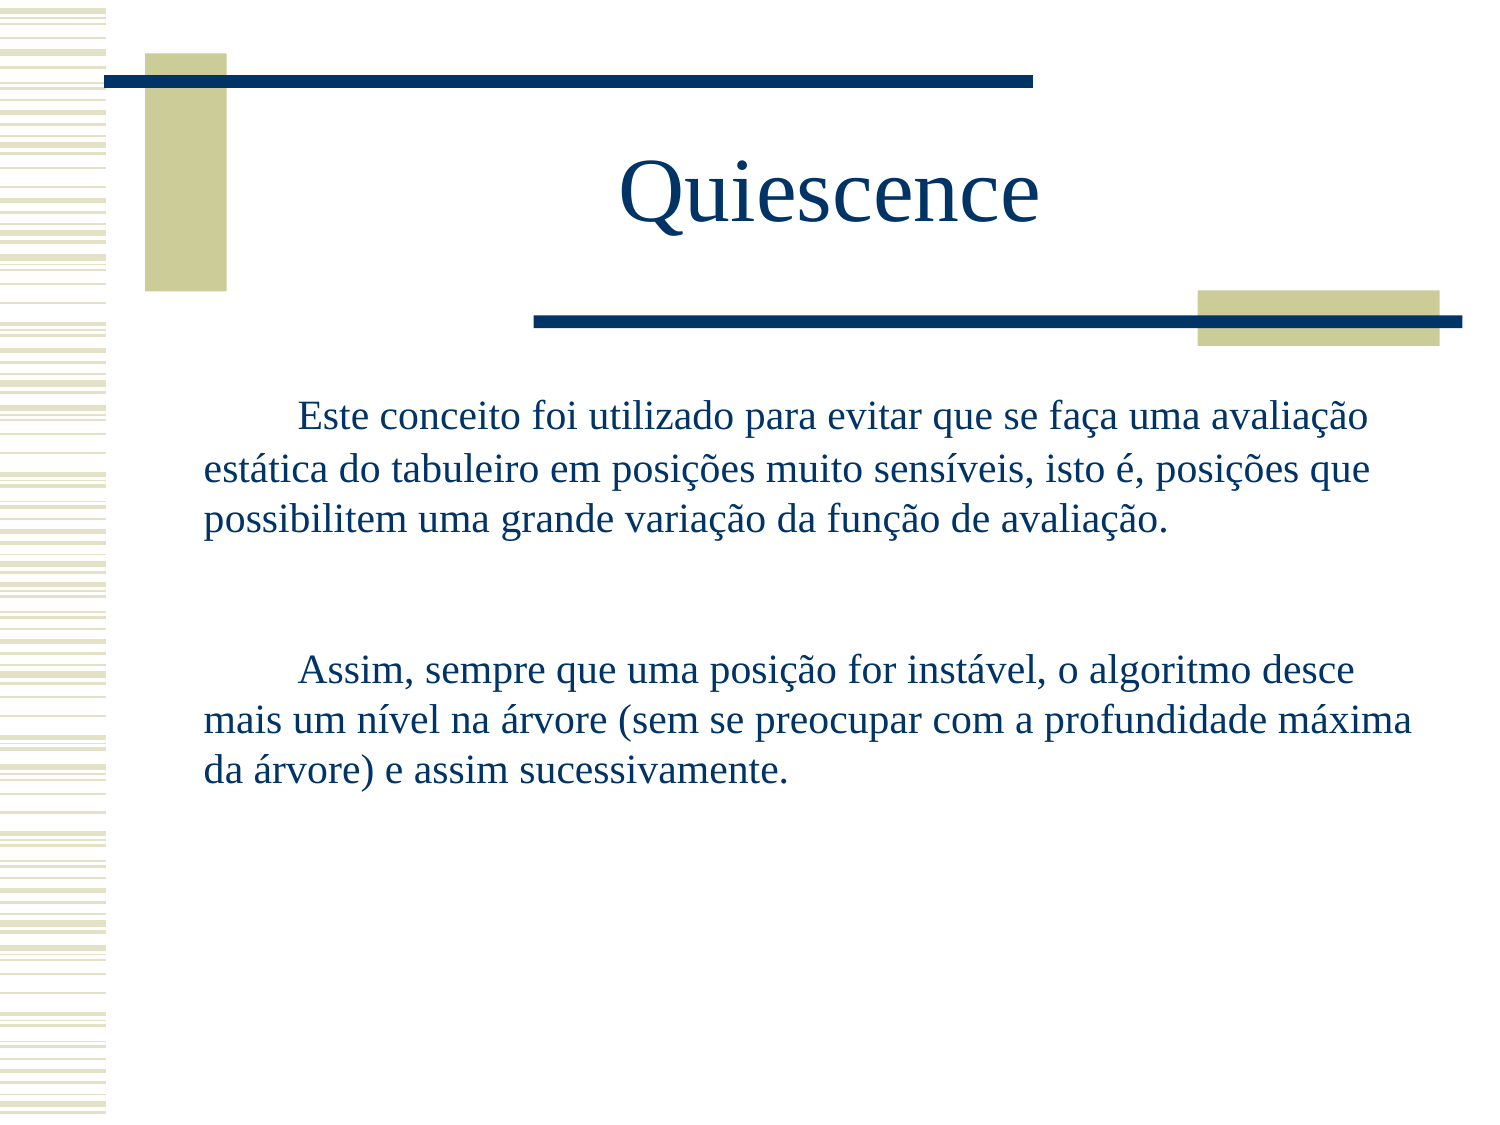

# Quiescence
		Este conceito foi utilizado para evitar que se faça uma avaliação estática do tabuleiro em posições muito sensíveis, isto é, posições que possibilitem uma grande variação da função de avaliação.
		Assim, sempre que uma posição for instável, o algoritmo desce mais um nível na árvore (sem se preocupar com a profundidade máxima da árvore) e assim sucessivamente.